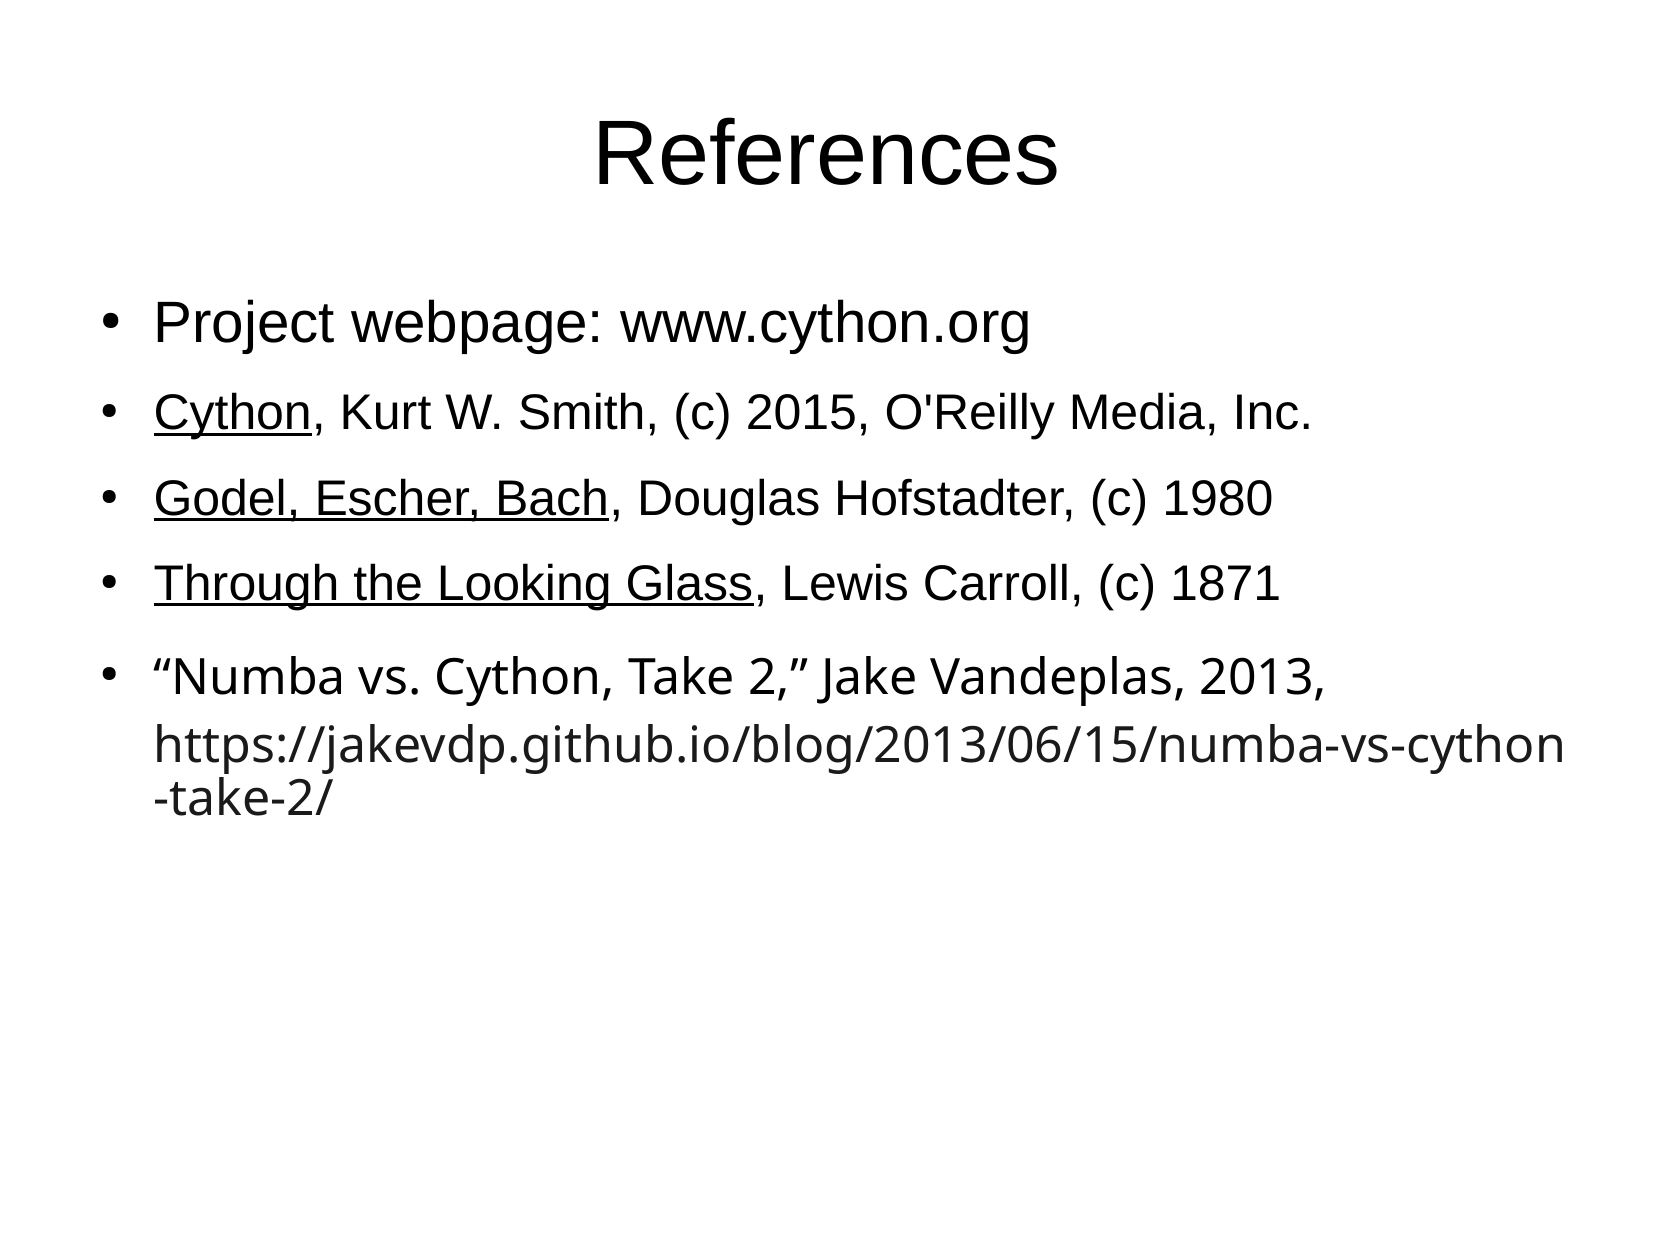

# References
Project webpage: www.cython.org
Cython, Kurt W. Smith, (c) 2015, O'Reilly Media, Inc.
Godel, Escher, Bach, Douglas Hofstadter, (c) 1980
Through the Looking Glass, Lewis Carroll, (c) 1871
“Numba vs. Cython, Take 2,” Jake Vandeplas, 2013, https://jakevdp.github.io/blog/2013/06/15/numba-vs-cython-take-2/